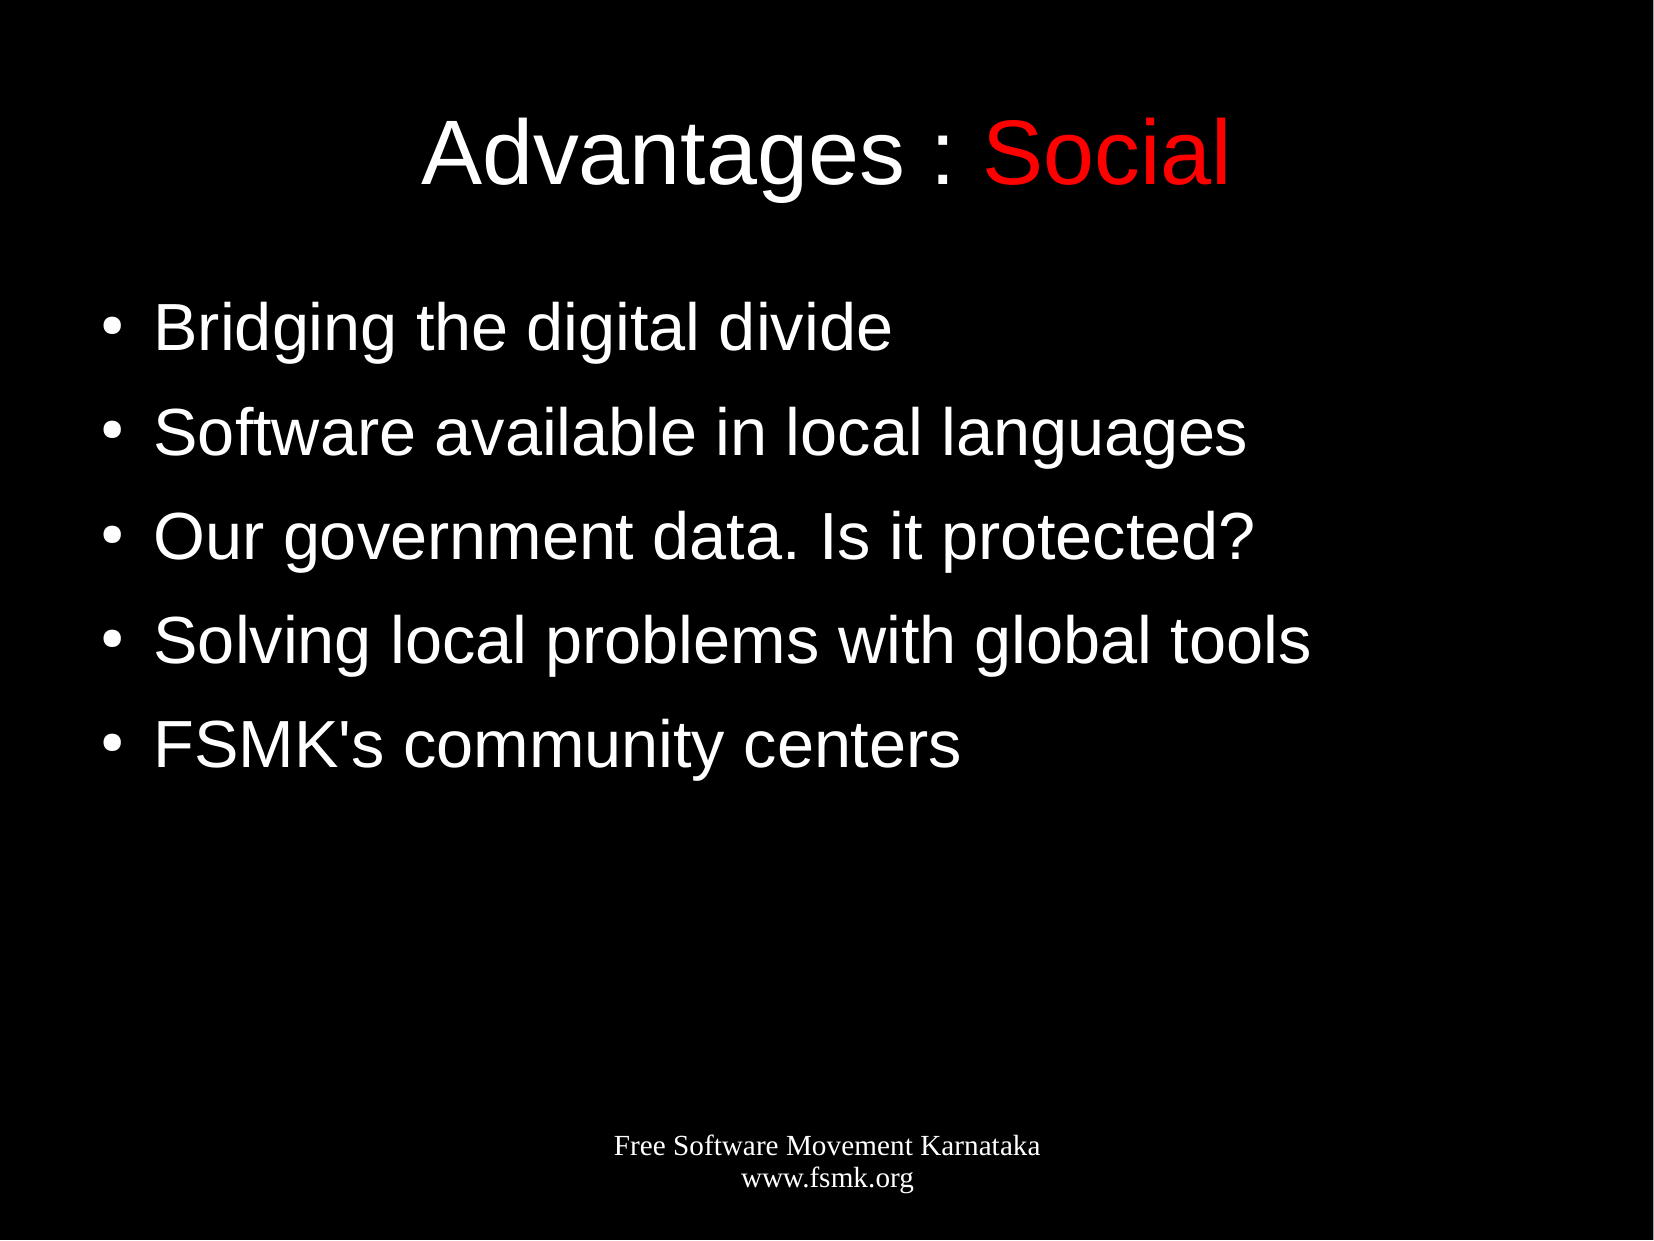

# Advantages : Social
Bridging the digital divide
Software available in local languages
Our government data. Is it protected?
Solving local problems with global tools
FSMK's community centers